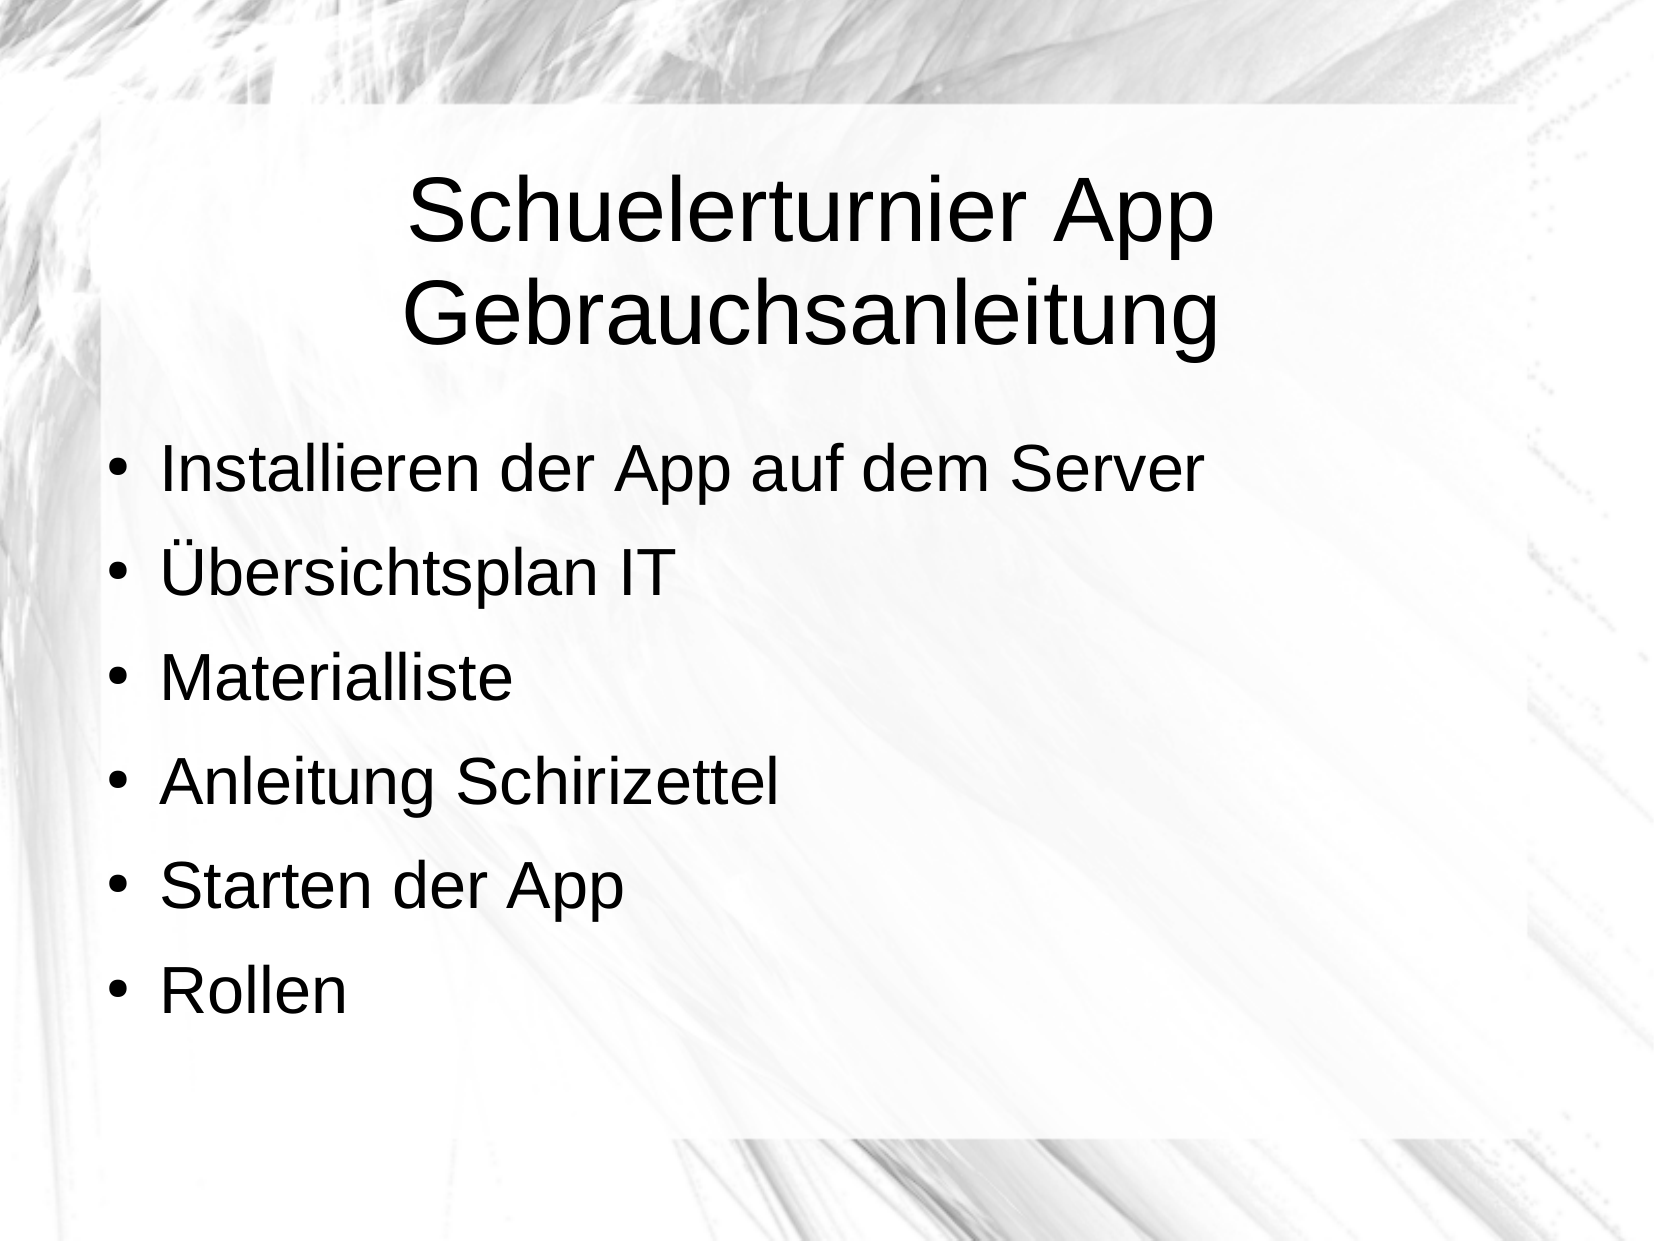

# Schuelerturnier App Gebrauchsanleitung
Installieren der App auf dem Server
Übersichtsplan IT
Materialliste
Anleitung Schirizettel
Starten der App
Rollen